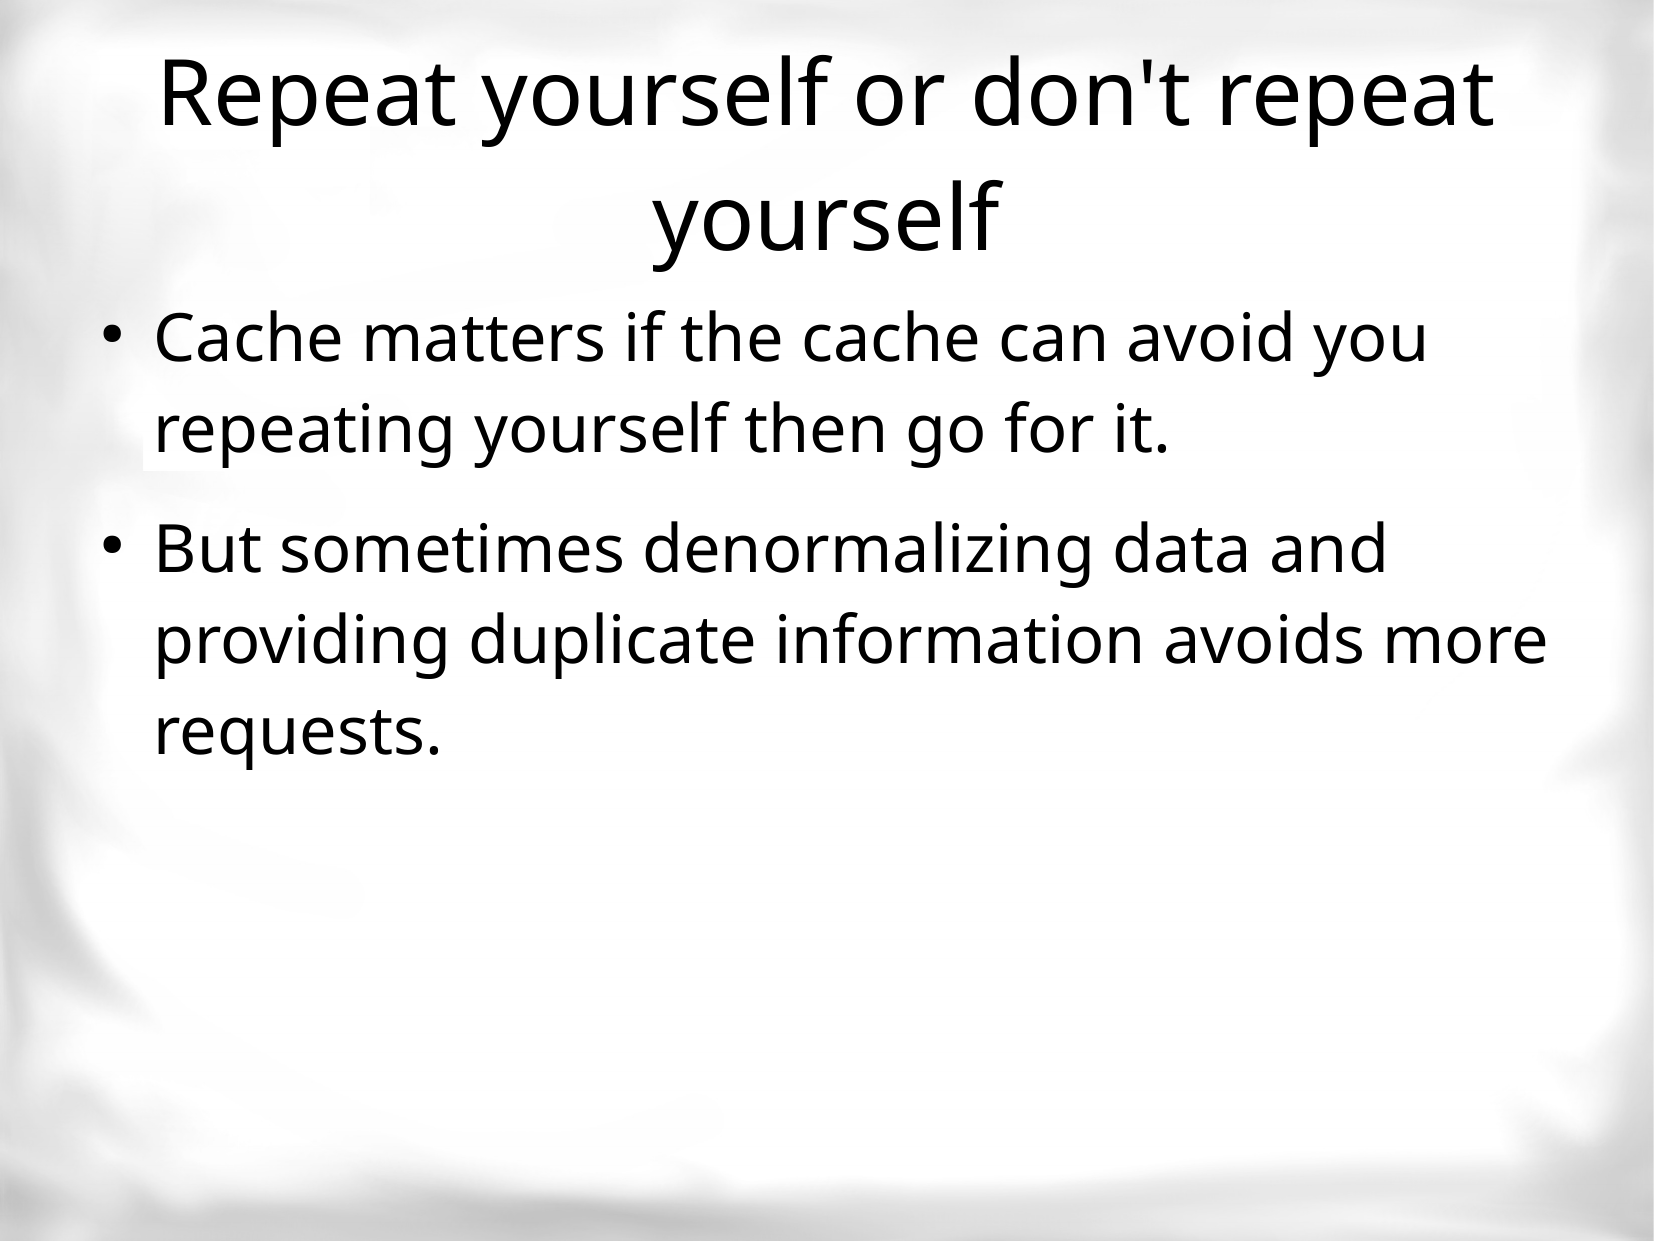

# Repeat yourself or don't repeat yourself
Cache matters if the cache can avoid you repeating yourself then go for it.
But sometimes denormalizing data and providing duplicate information avoids more requests.